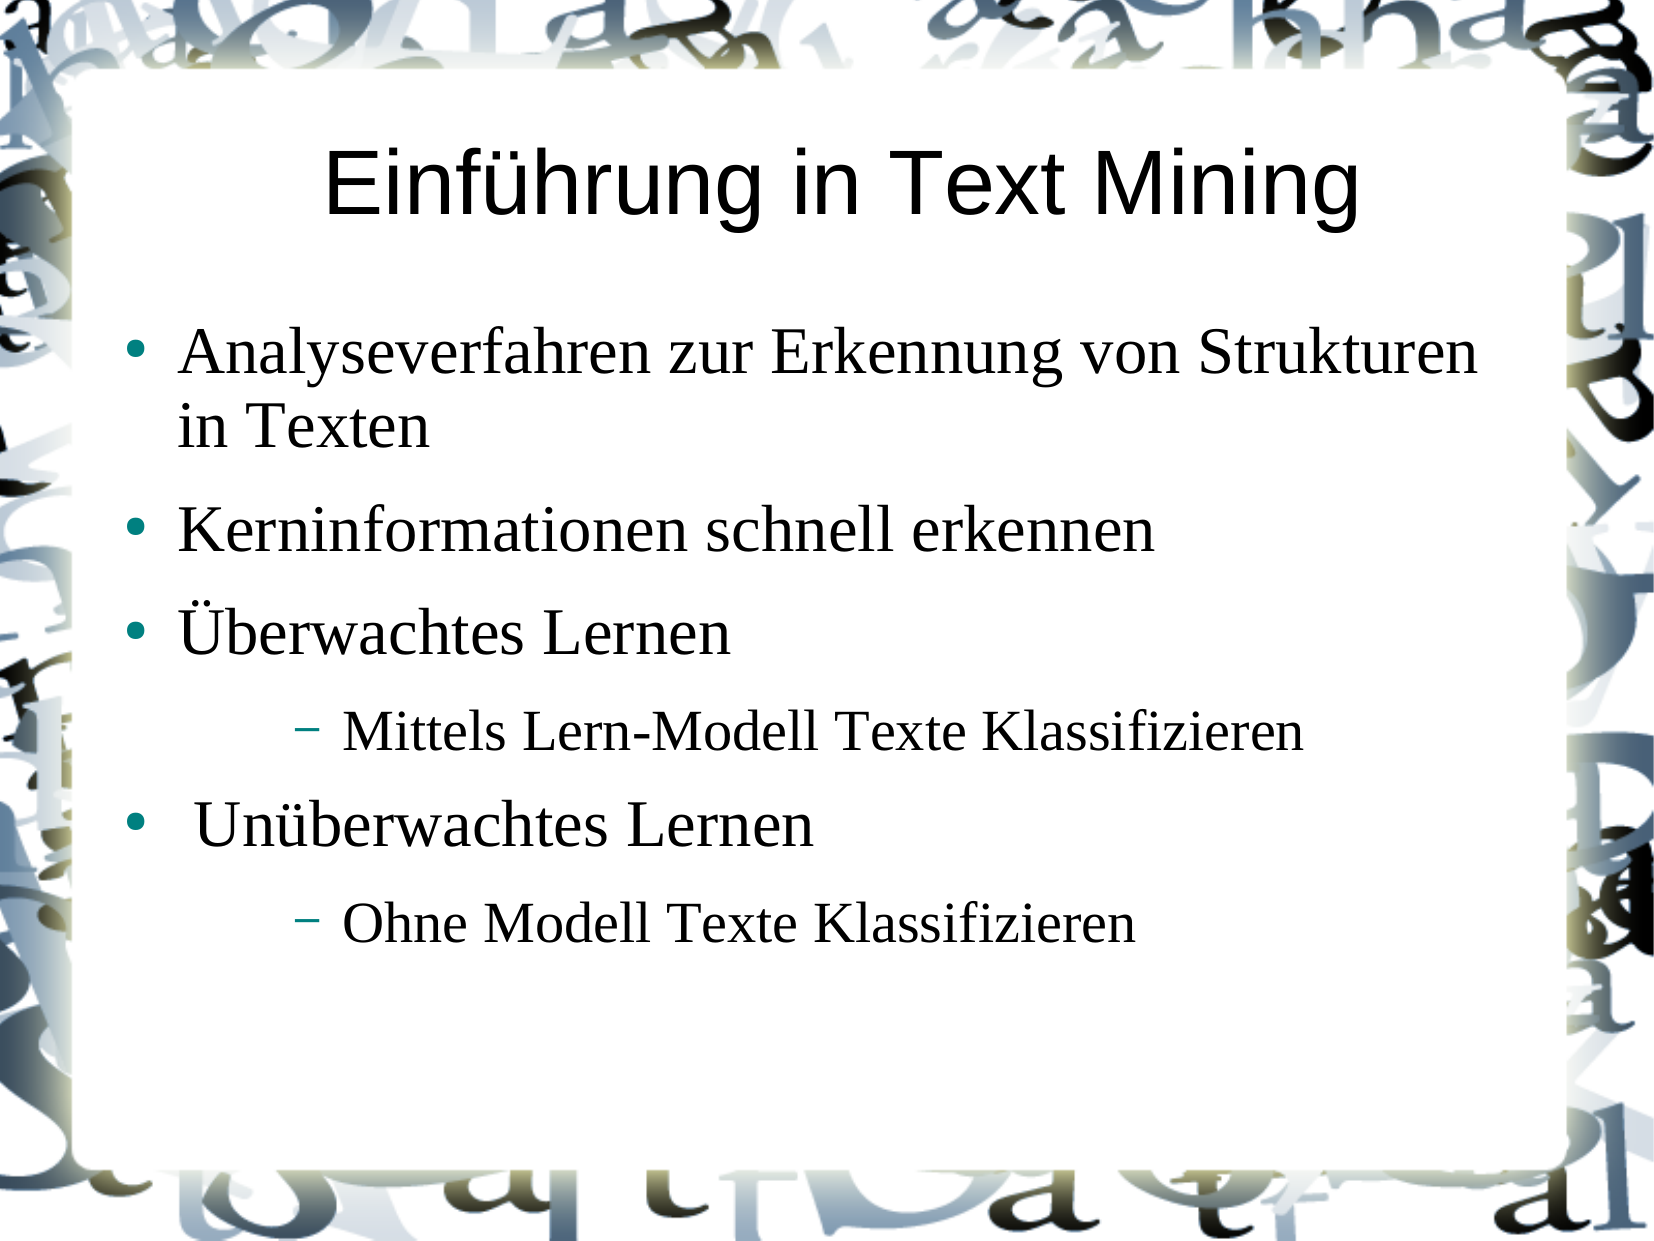

# Einführung in Text Mining
Analyseverfahren zur Erkennung von Strukturen in Texten
Kerninformationen schnell erkennen
Überwachtes Lernen
Mittels Lern-Modell Texte Klassifizieren
 Unüberwachtes Lernen
Ohne Modell Texte Klassifizieren